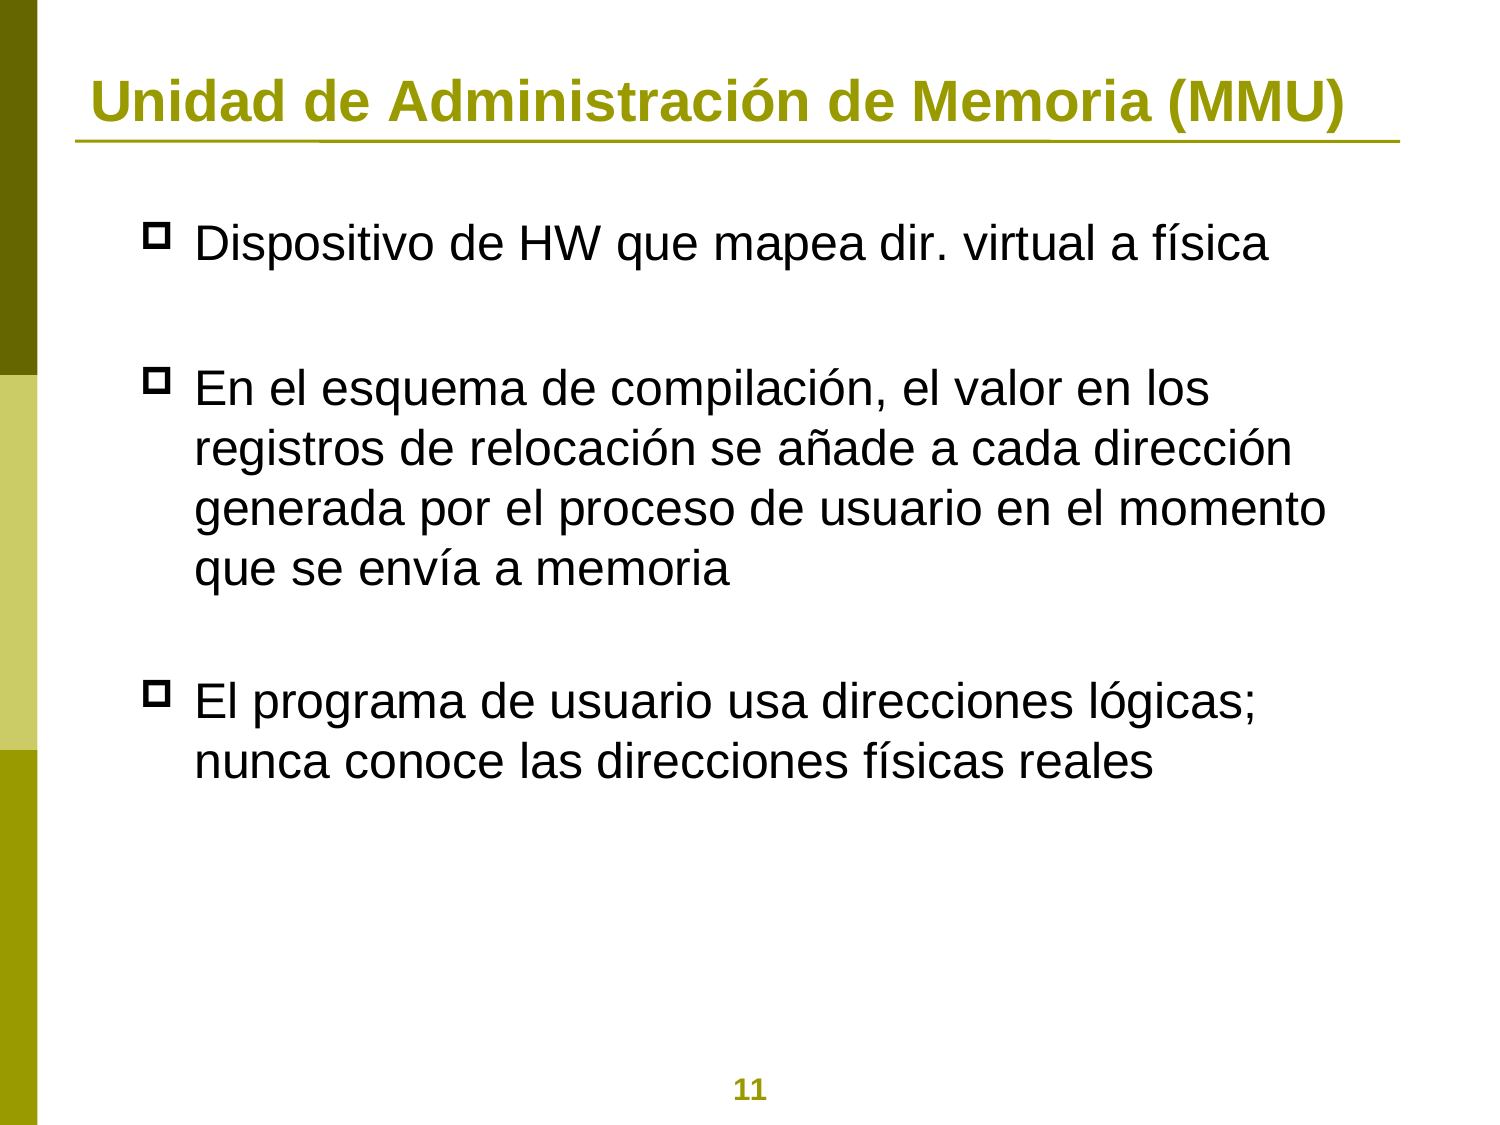

Unidad de Administración de Memoria (MMU)
Dispositivo de HW que mapea dir. virtual a física
En el esquema de compilación, el valor en los registros de relocación se añade a cada dirección generada por el proceso de usuario en el momento que se envía a memoria
El programa de usuario usa direcciones lógicas; nunca conoce las direcciones físicas reales